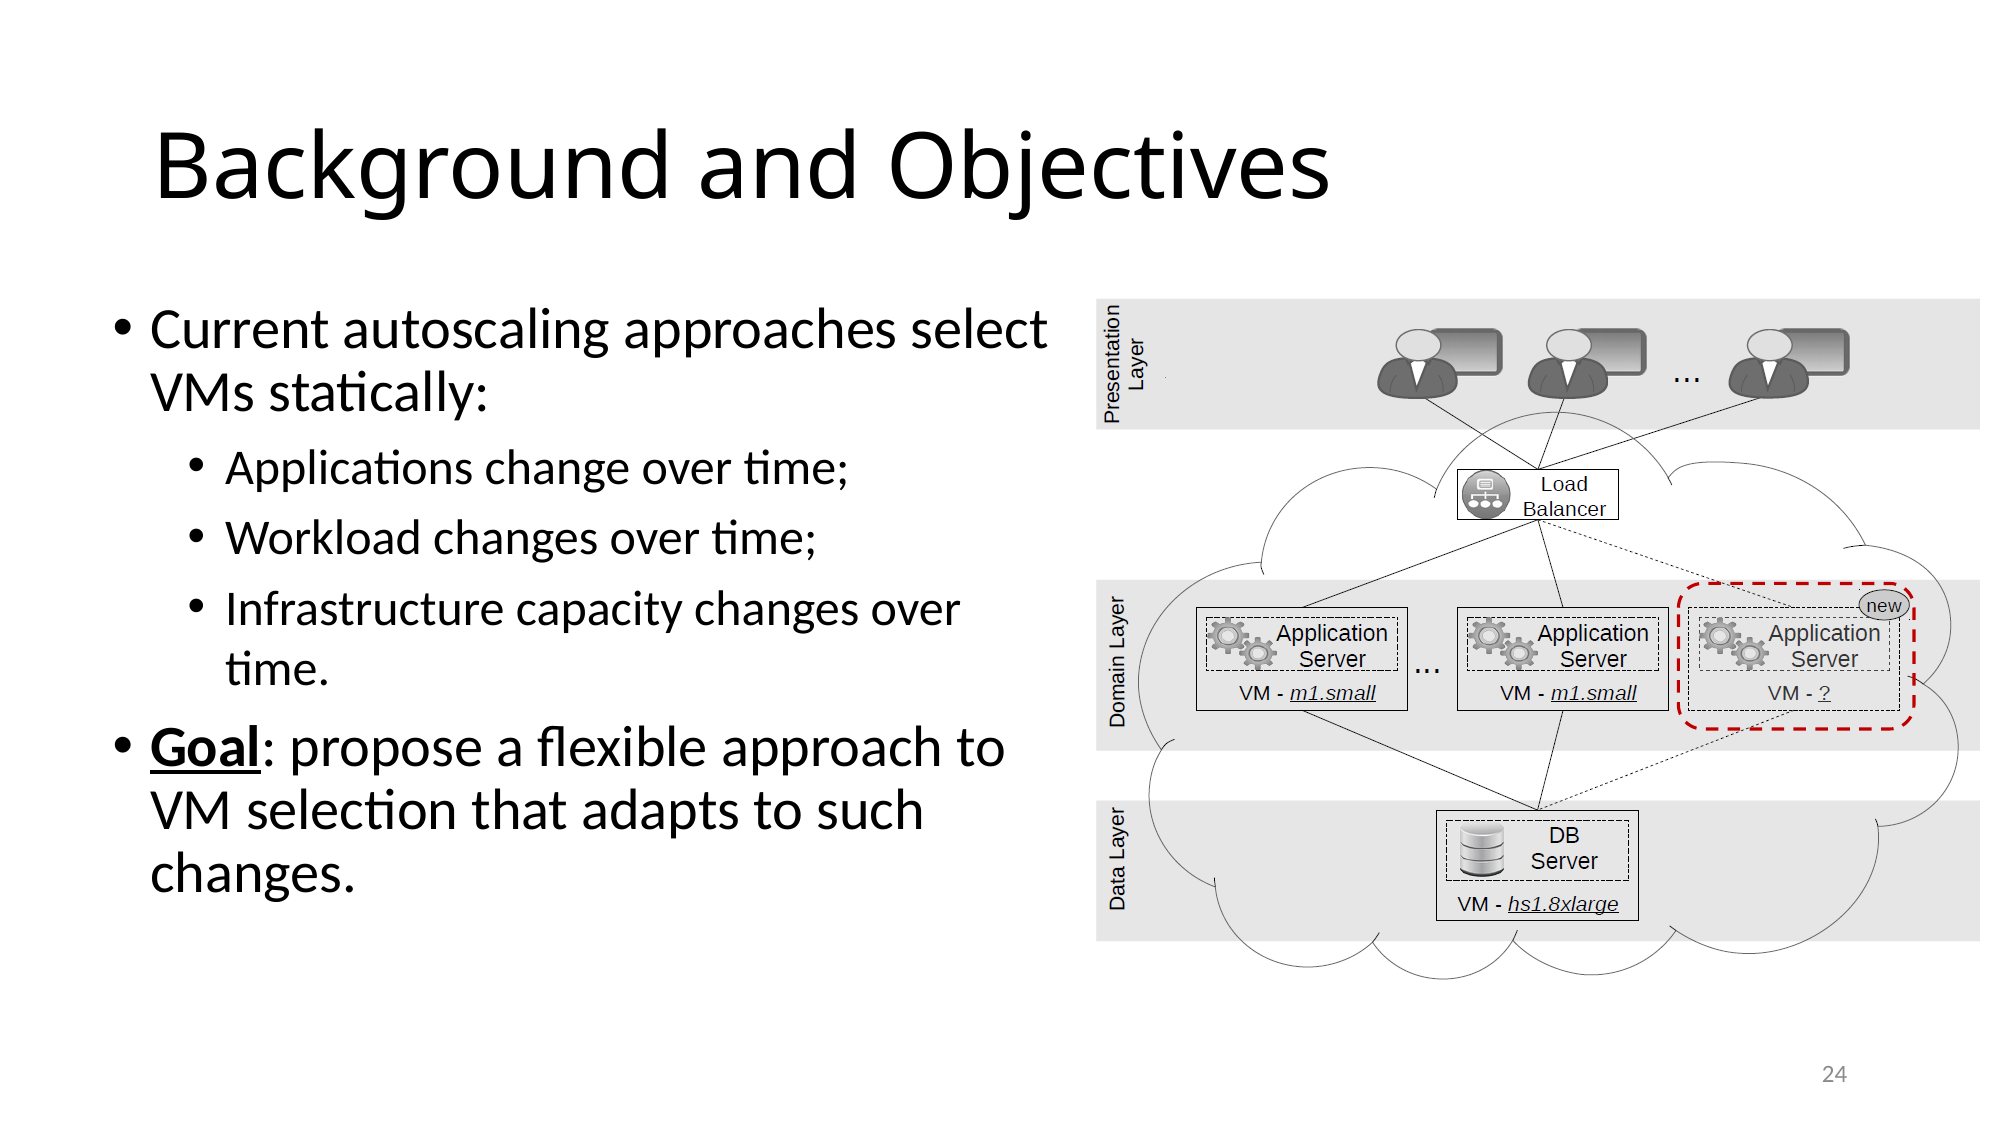

# Background and Objectives
Current autoscaling approaches select VMs statically:
Applications change over time;
Workload changes over time;
Infrastructure capacity changes over time.
Goal: propose a flexible approach to VM selection that adapts to such changes.